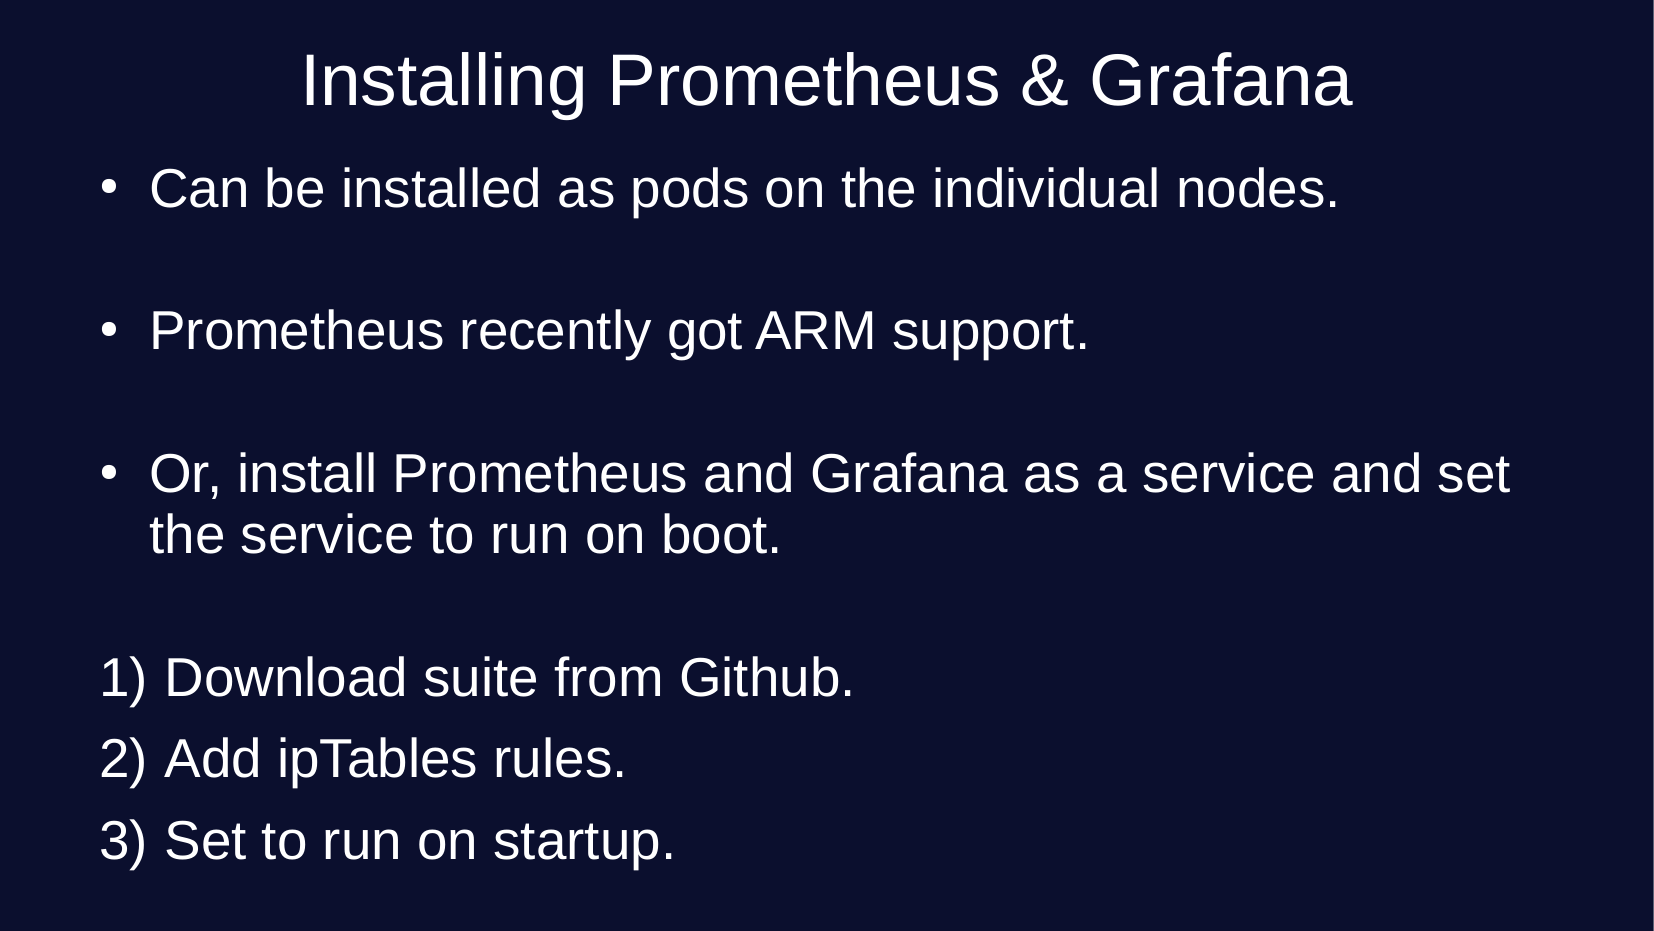

# Installing Prometheus & Grafana
Can be installed as pods on the individual nodes.
Prometheus recently got ARM support.
Or, install Prometheus and Grafana as a service and set the service to run on boot.
 Download suite from Github.
 Add ipTables rules.
 Set to run on startup.